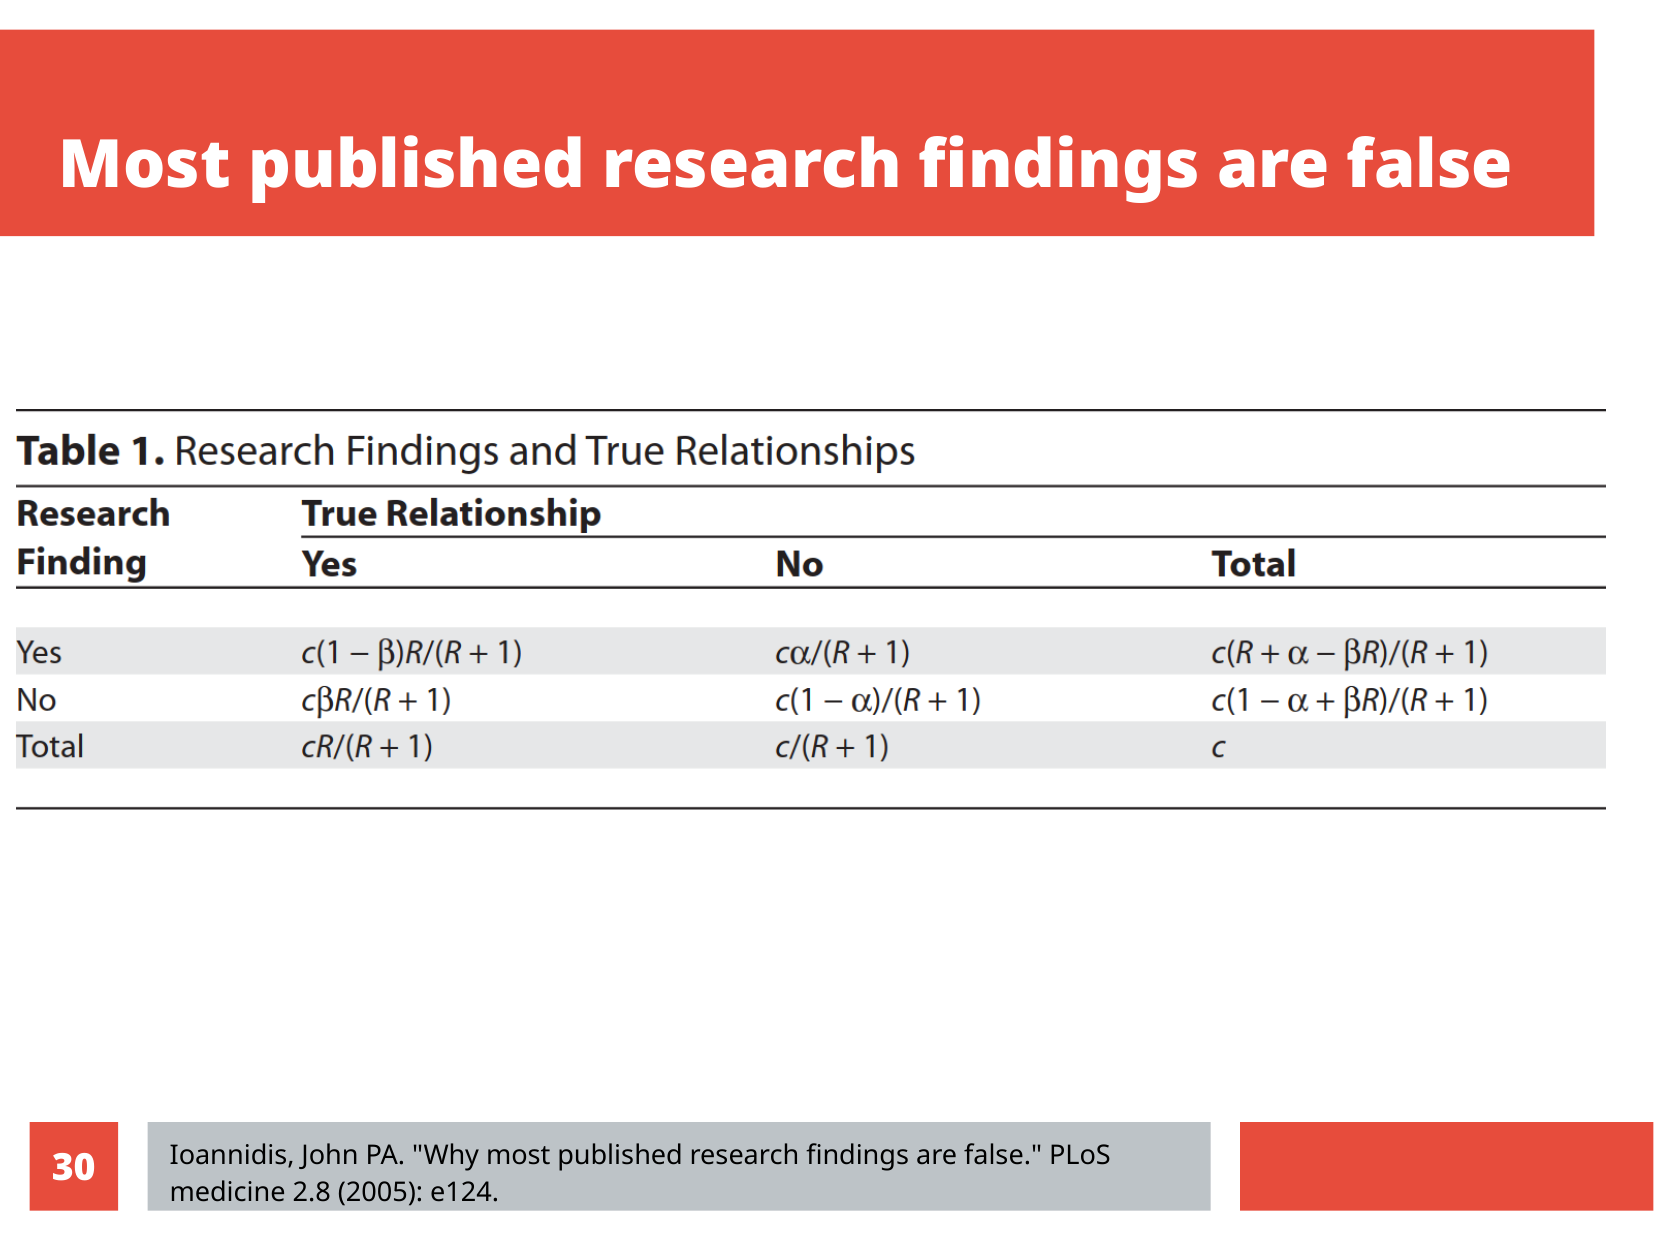

# Most published research findings are false
30
Ioannidis, John PA. "Why most published research findings are false." PLoS medicine 2.8 (2005): e124.